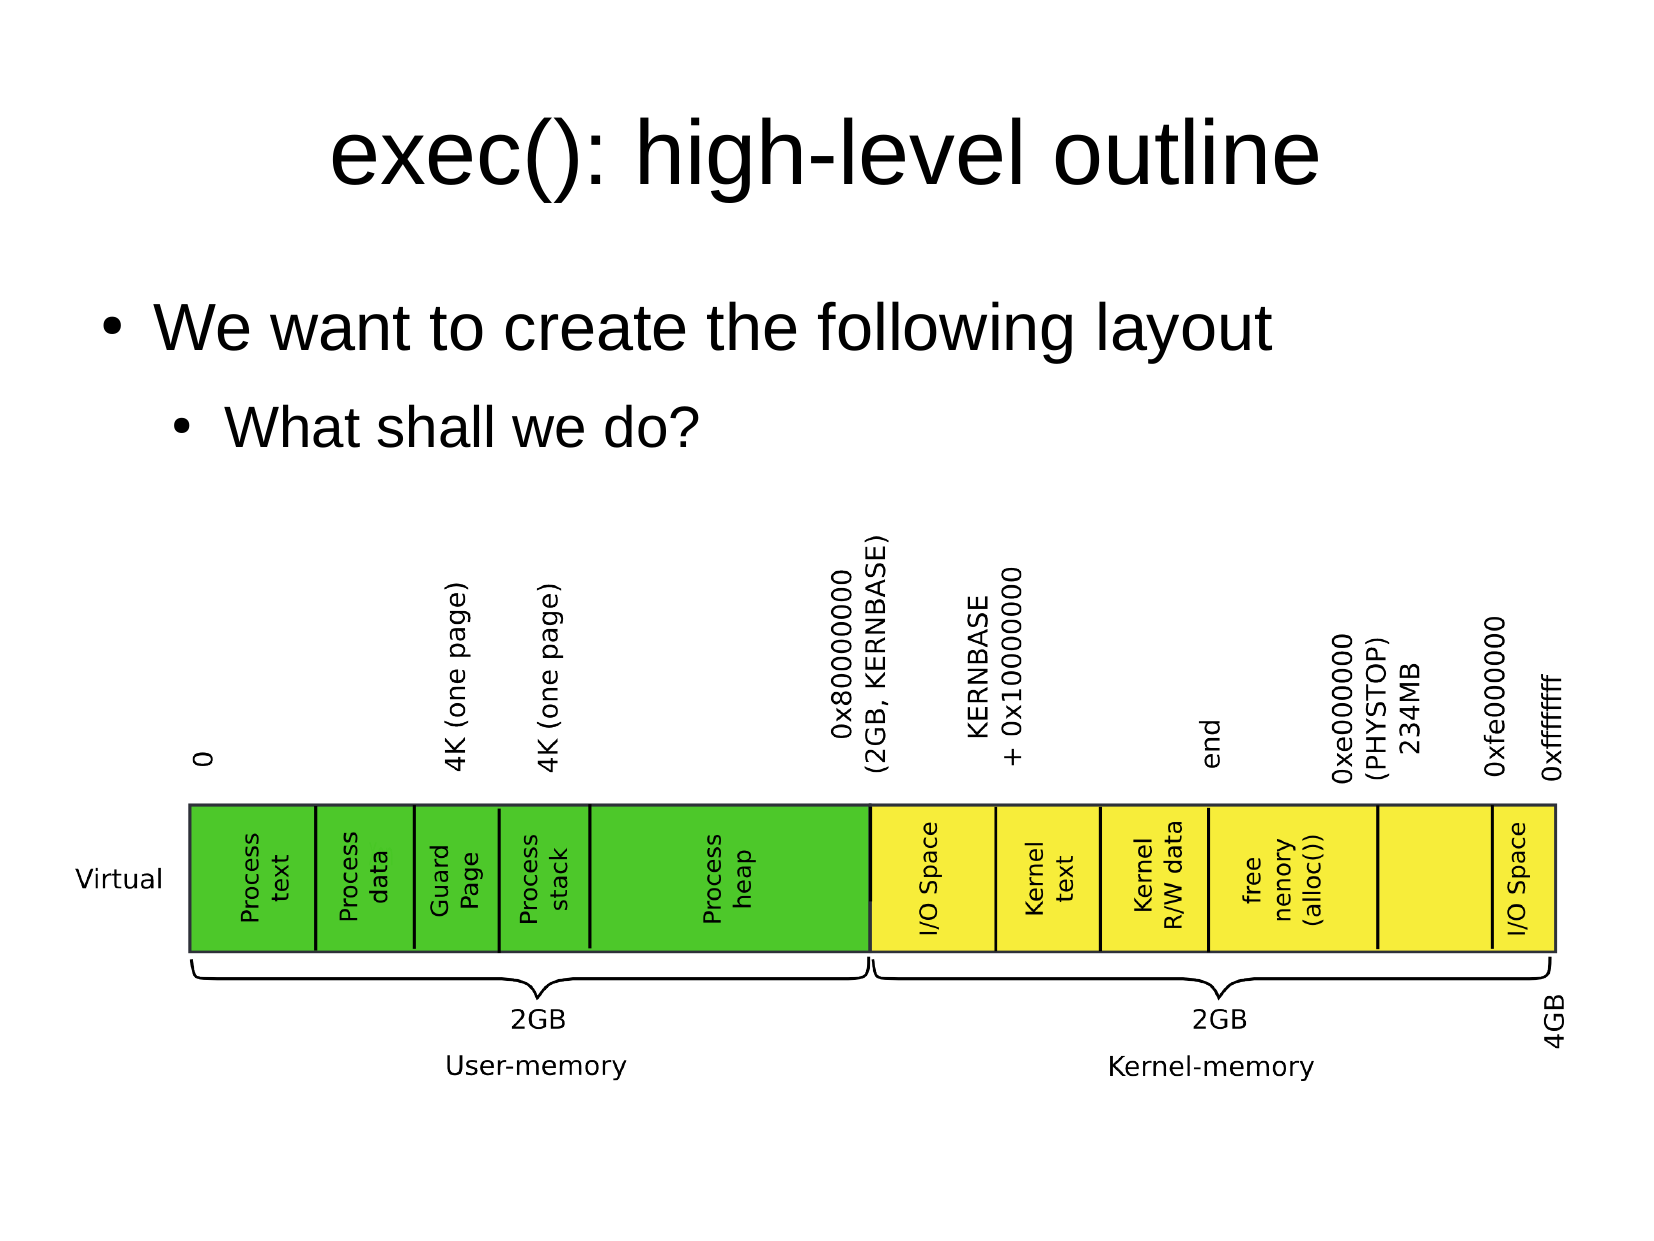

# exec(): high-level outline
We want to create the following layout
What shall we do?